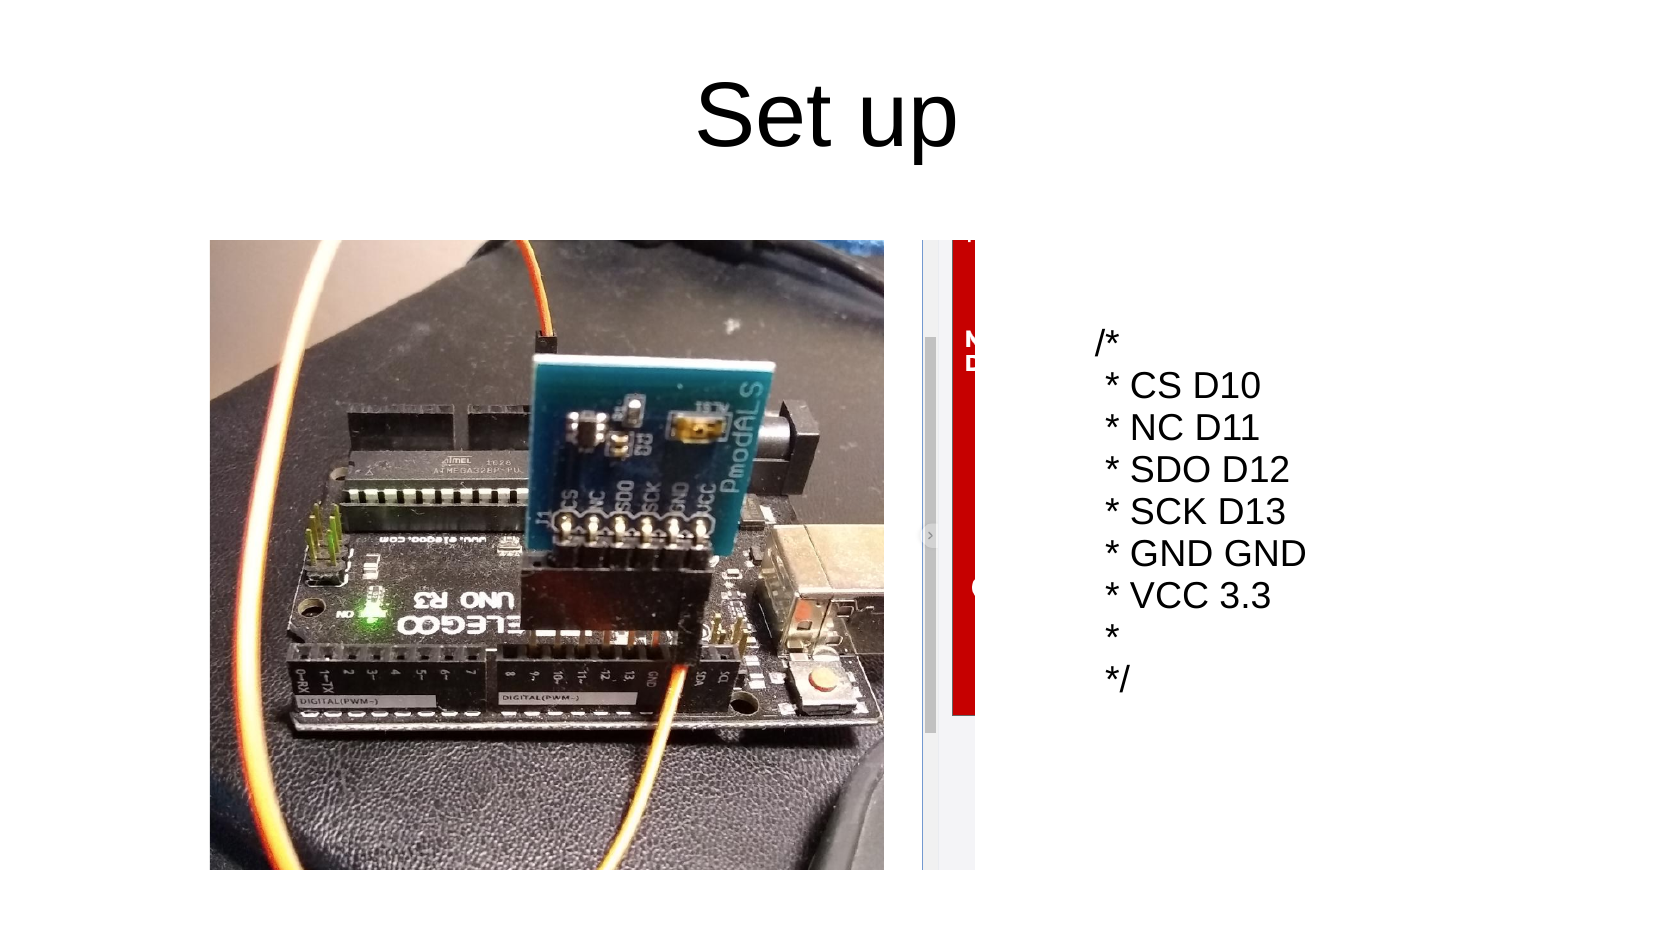

# Set up
/*
 * CS D10
 * NC D11
 * SDO D12
 * SCK D13
 * GND GND
 * VCC 3.3
 *
 */